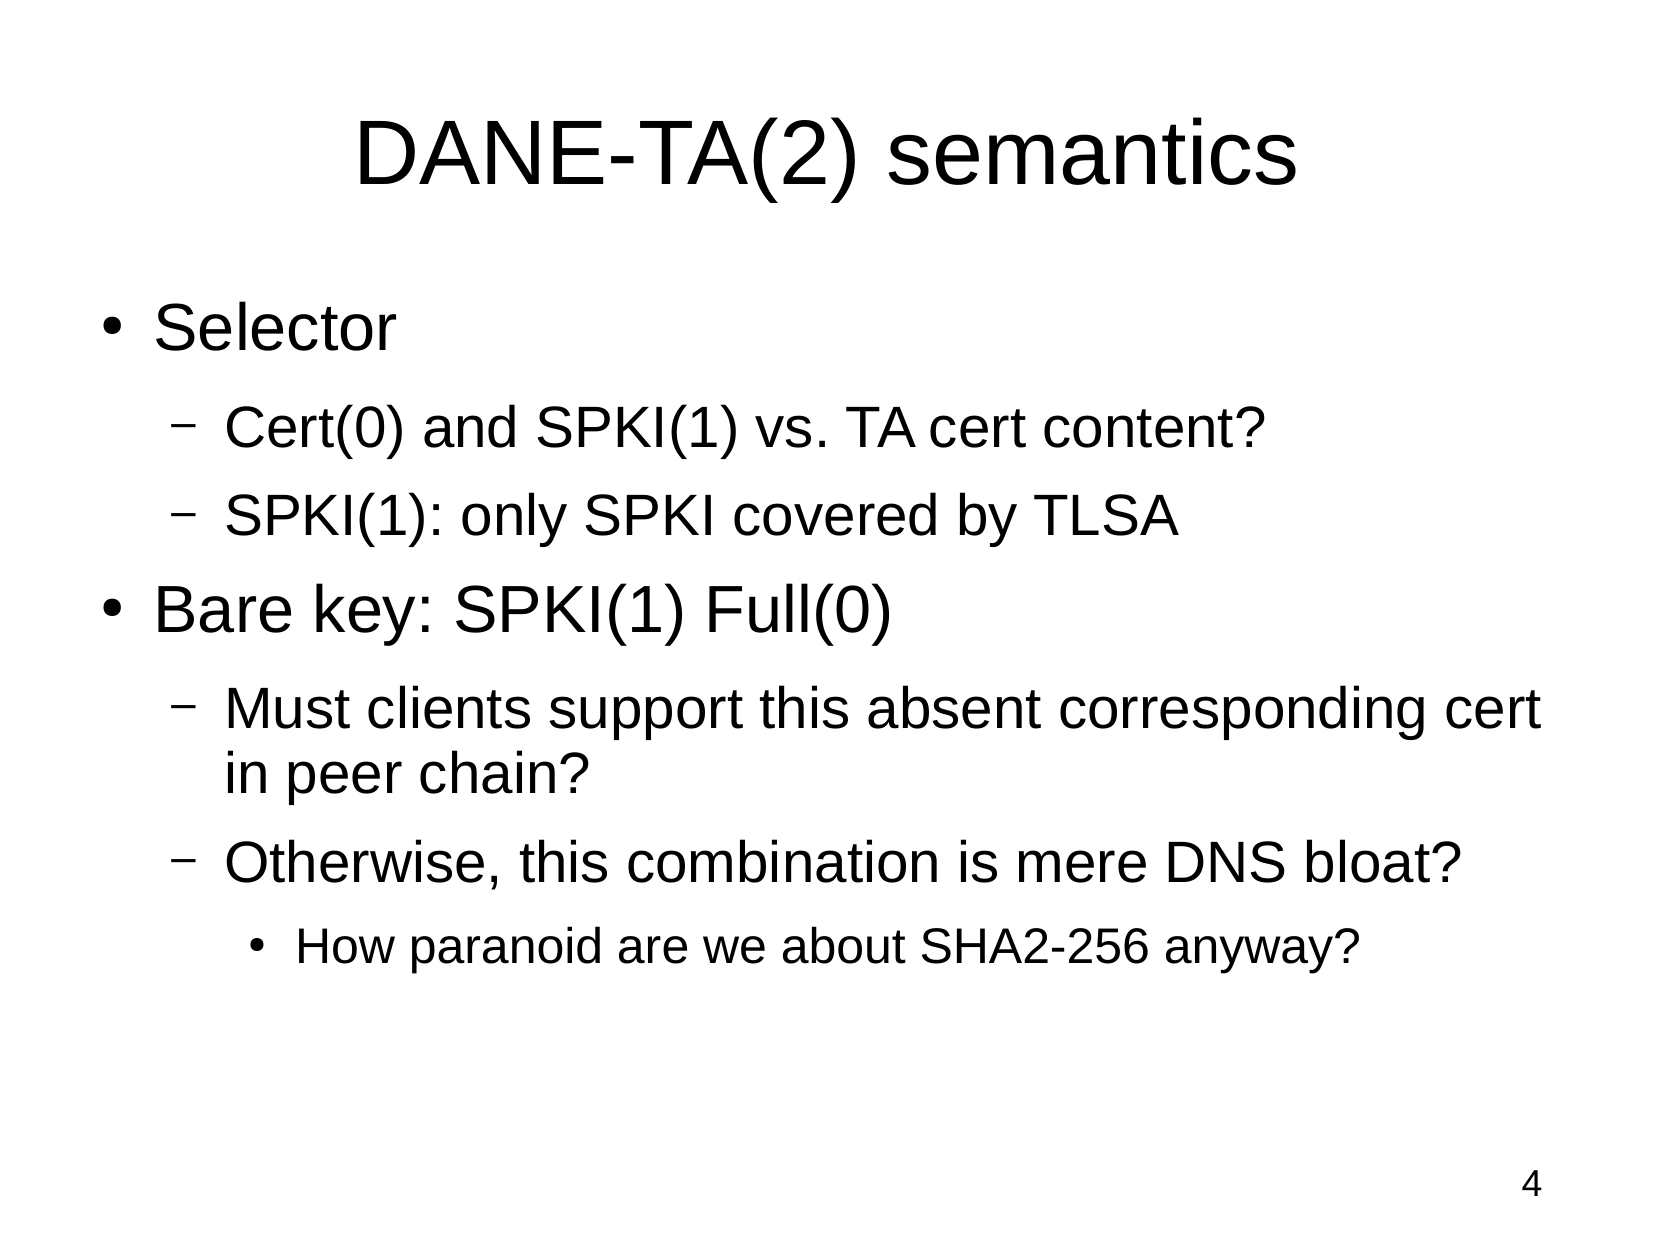

# DANE-TA(2) semantics
Selector
Cert(0) and SPKI(1) vs. TA cert content?
SPKI(1): only SPKI covered by TLSA
Bare key: SPKI(1) Full(0)
Must clients support this absent corresponding cert in peer chain?
Otherwise, this combination is mere DNS bloat?
How paranoid are we about SHA2-256 anyway?